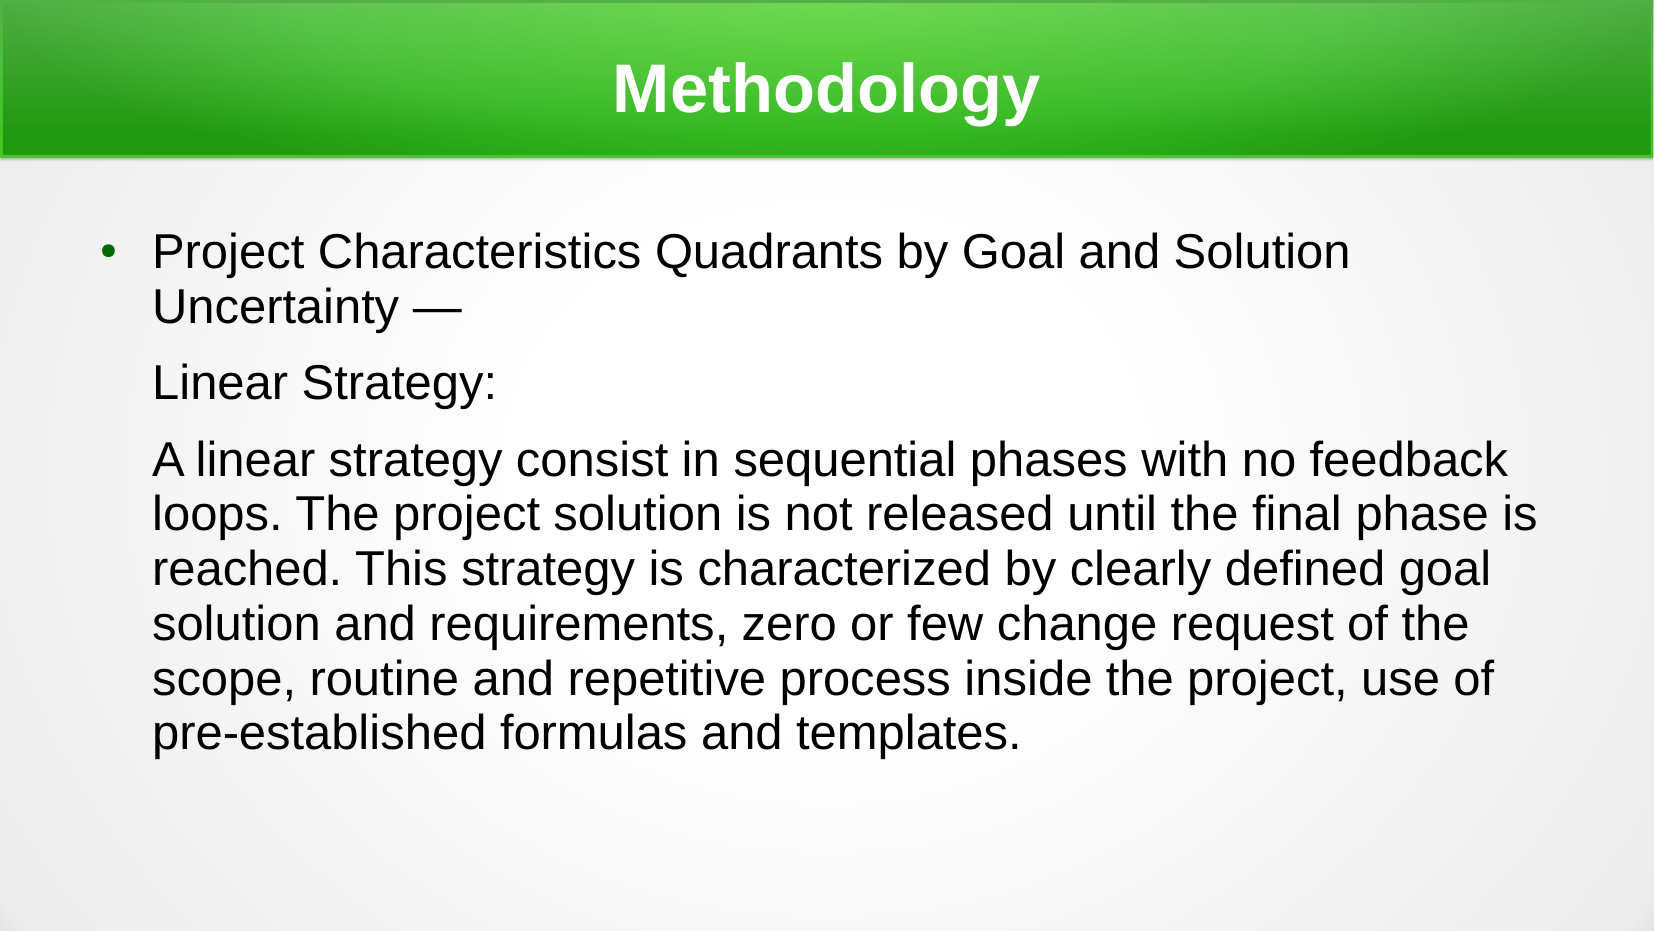

# Methodology
Project Characteristics Quadrants by Goal and Solution Uncertainty —
Linear Strategy:
A linear strategy consist in sequential phases with no feedback loops. The project solution is not released until the final phase is reached. This strategy is characterized by clearly defined goal solution and requirements, zero or few change request of the scope, routine and repetitive process inside the project, use of pre-established formulas and templates.